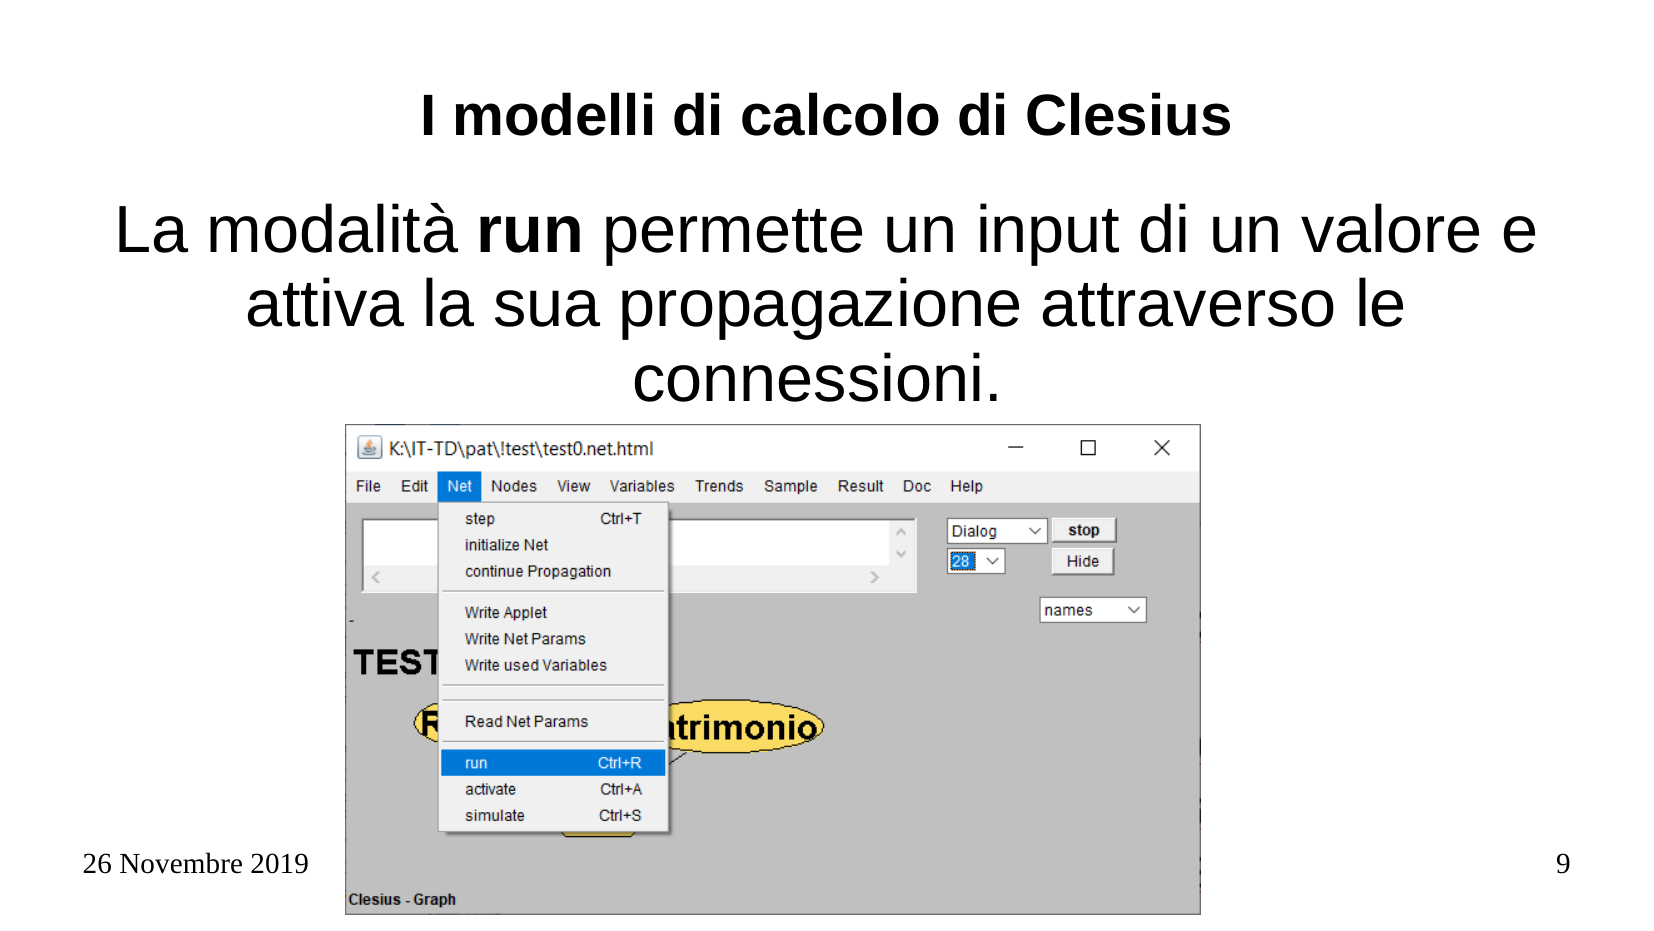

# I modelli di calcolo di Clesius
La modalità run permette un input di un valore e attiva la sua propagazione attraverso le connessioni.
26 Novembre 2019
W.J.Irler -Clesius Srl.
9